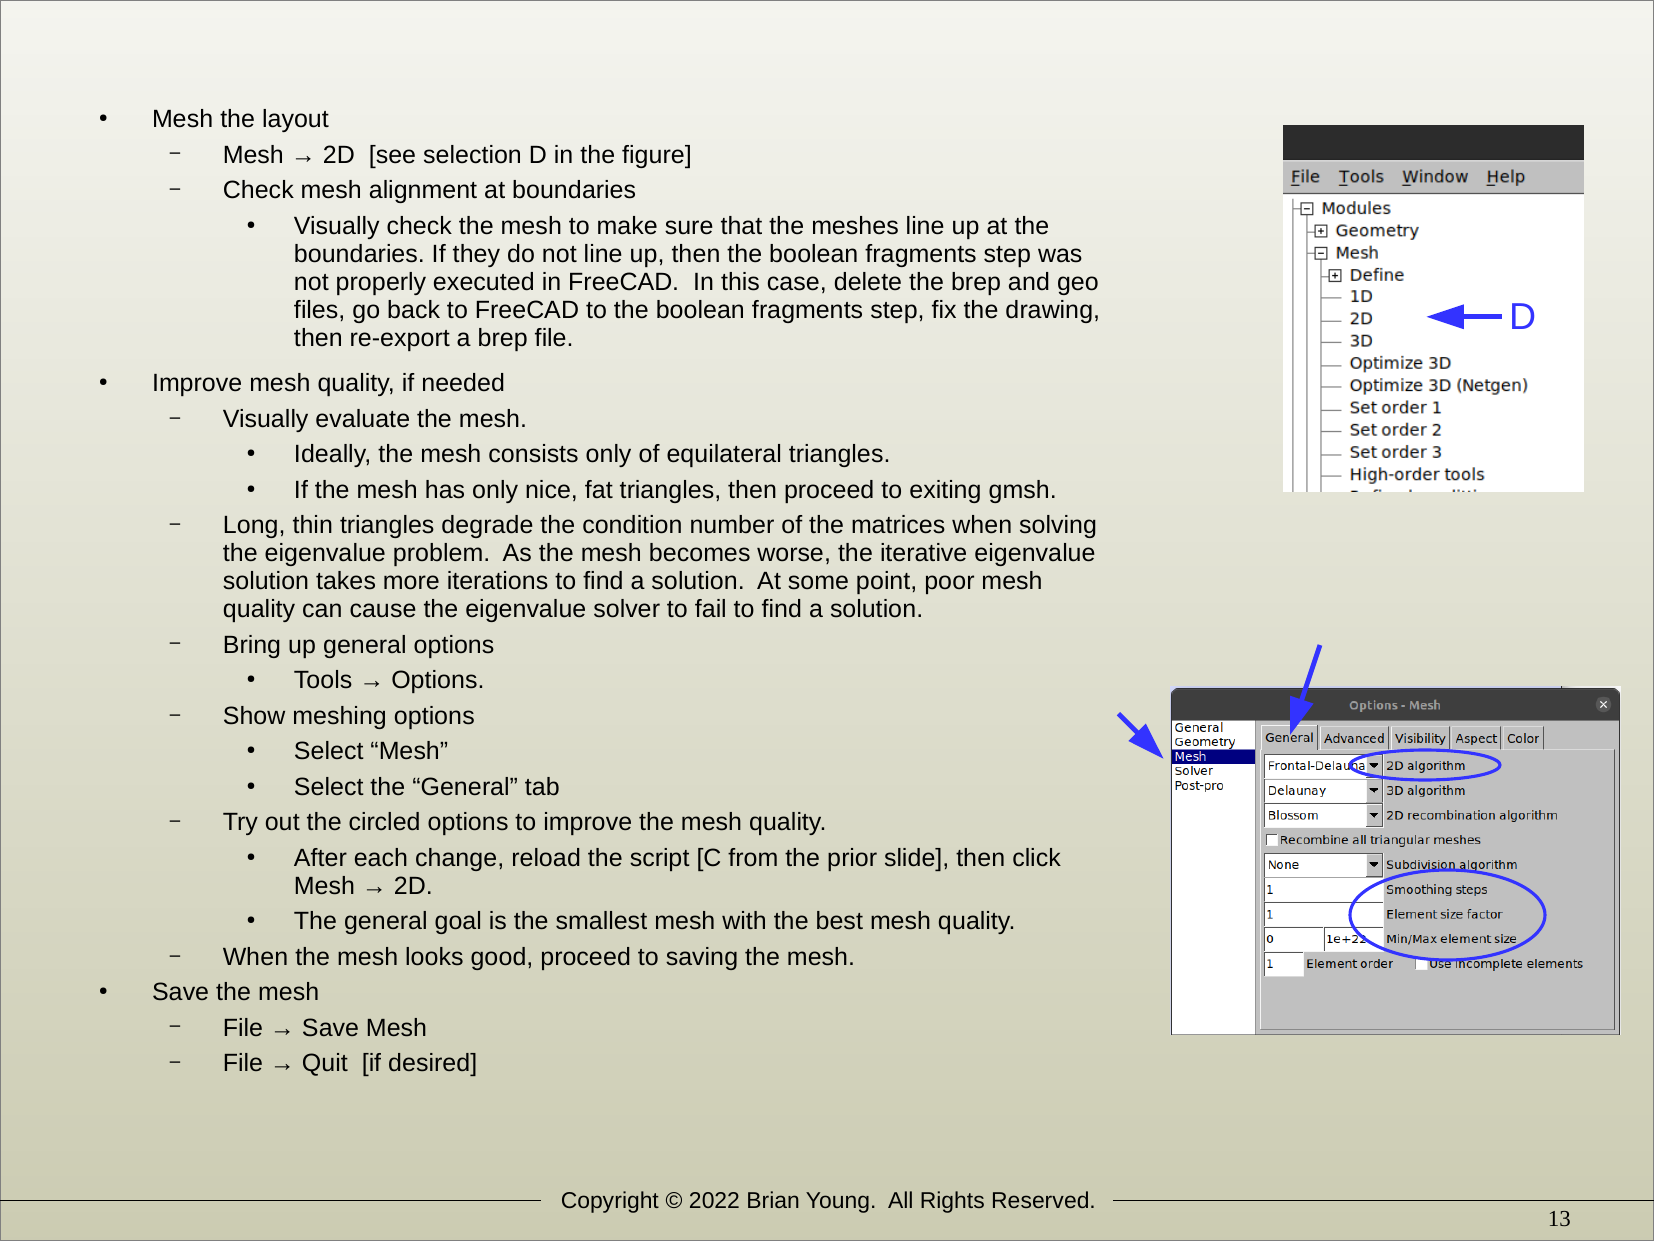

# Mesh the layout
Mesh → 2D [see selection D in the figure]
Check mesh alignment at boundaries
Visually check the mesh to make sure that the meshes line up at the boundaries. If they do not line up, then the boolean fragments step was not properly executed in FreeCAD. In this case, delete the brep and geo files, go back to FreeCAD to the boolean fragments step, fix the drawing, then re-export a brep file.
Improve mesh quality, if needed
Visually evaluate the mesh.
Ideally, the mesh consists only of equilateral triangles.
If the mesh has only nice, fat triangles, then proceed to exiting gmsh.
Long, thin triangles degrade the condition number of the matrices when solving the eigenvalue problem. As the mesh becomes worse, the iterative eigenvalue solution takes more iterations to find a solution. At some point, poor mesh quality can cause the eigenvalue solver to fail to find a solution.
Bring up general options
Tools → Options.
Show meshing options
Select “Mesh”
Select the “General” tab
Try out the circled options to improve the mesh quality.
After each change, reload the script [C from the prior slide], then click Mesh → 2D.
The general goal is the smallest mesh with the best mesh quality.
When the mesh looks good, proceed to saving the mesh.
Save the mesh
File → Save Mesh
File → Quit [if desired]
D
13